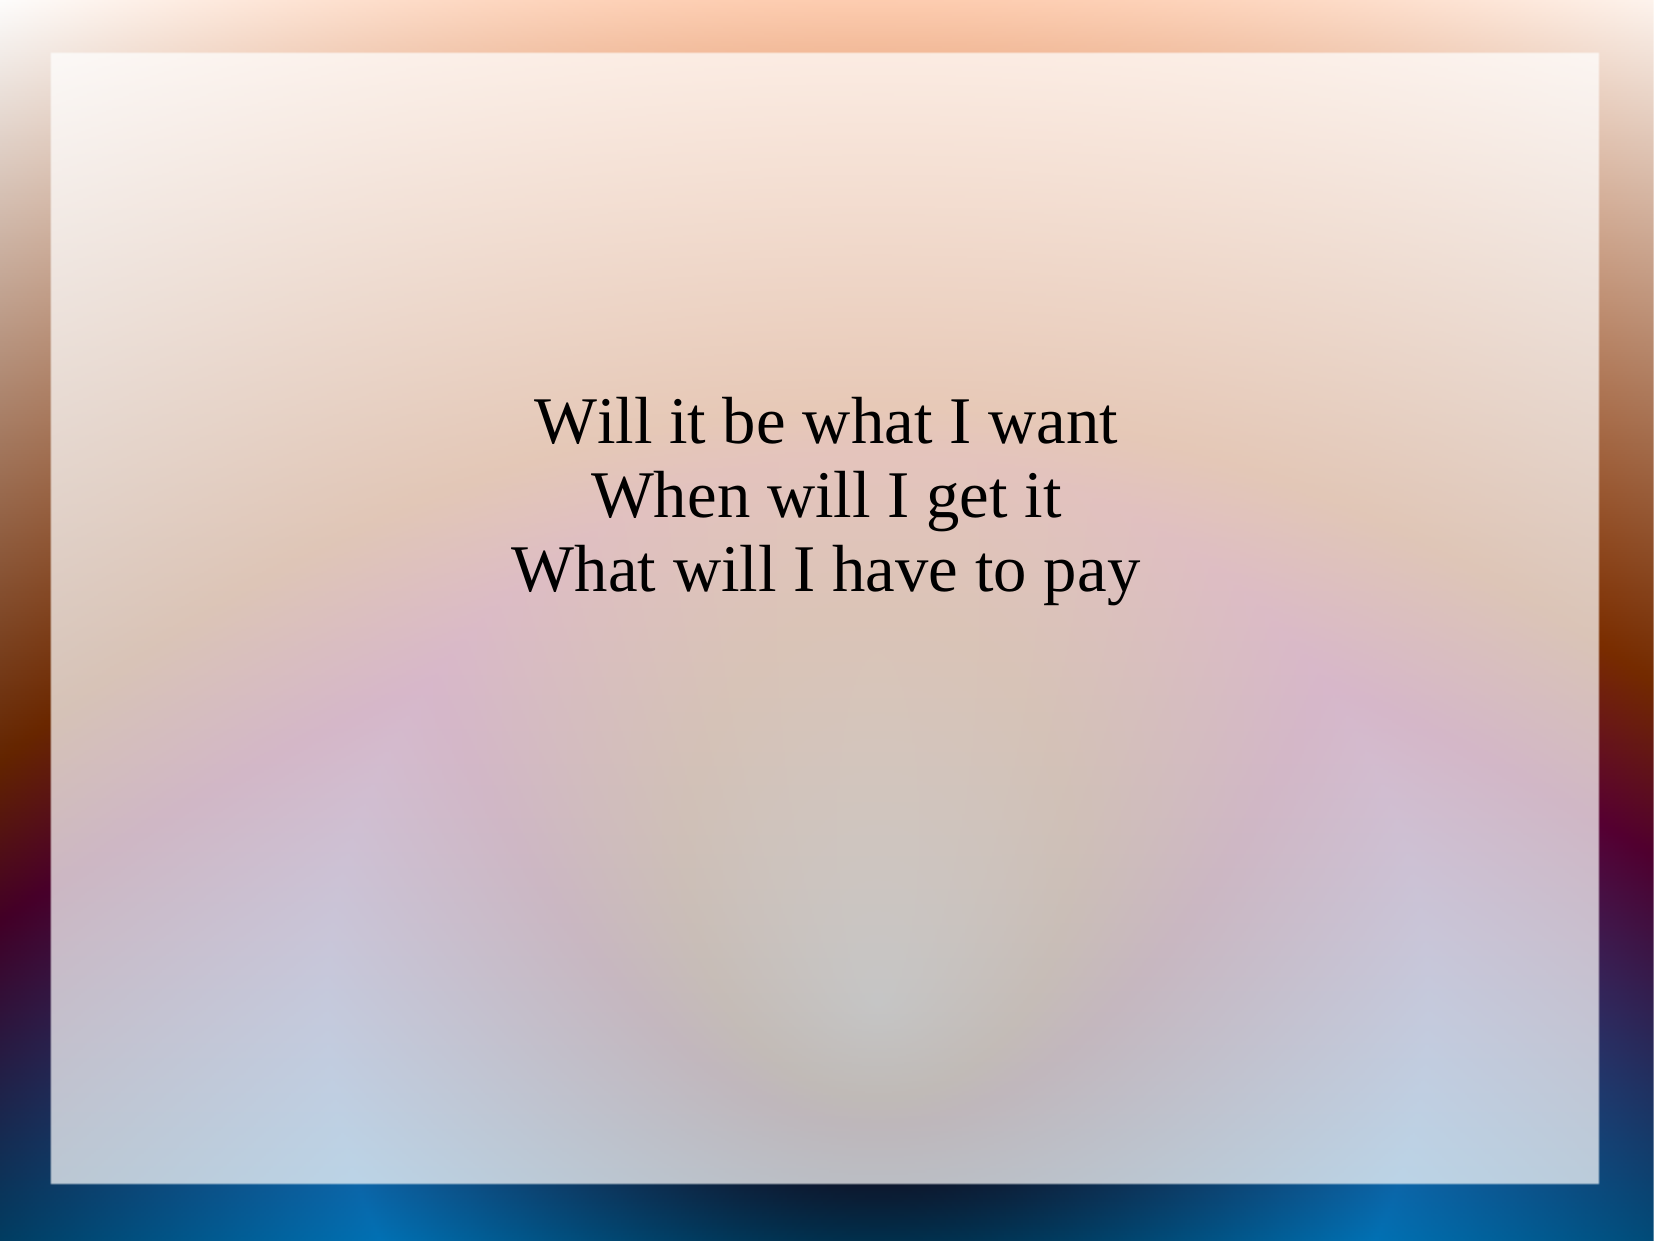

# Will it be what I want
When will I get it
What will I have to pay